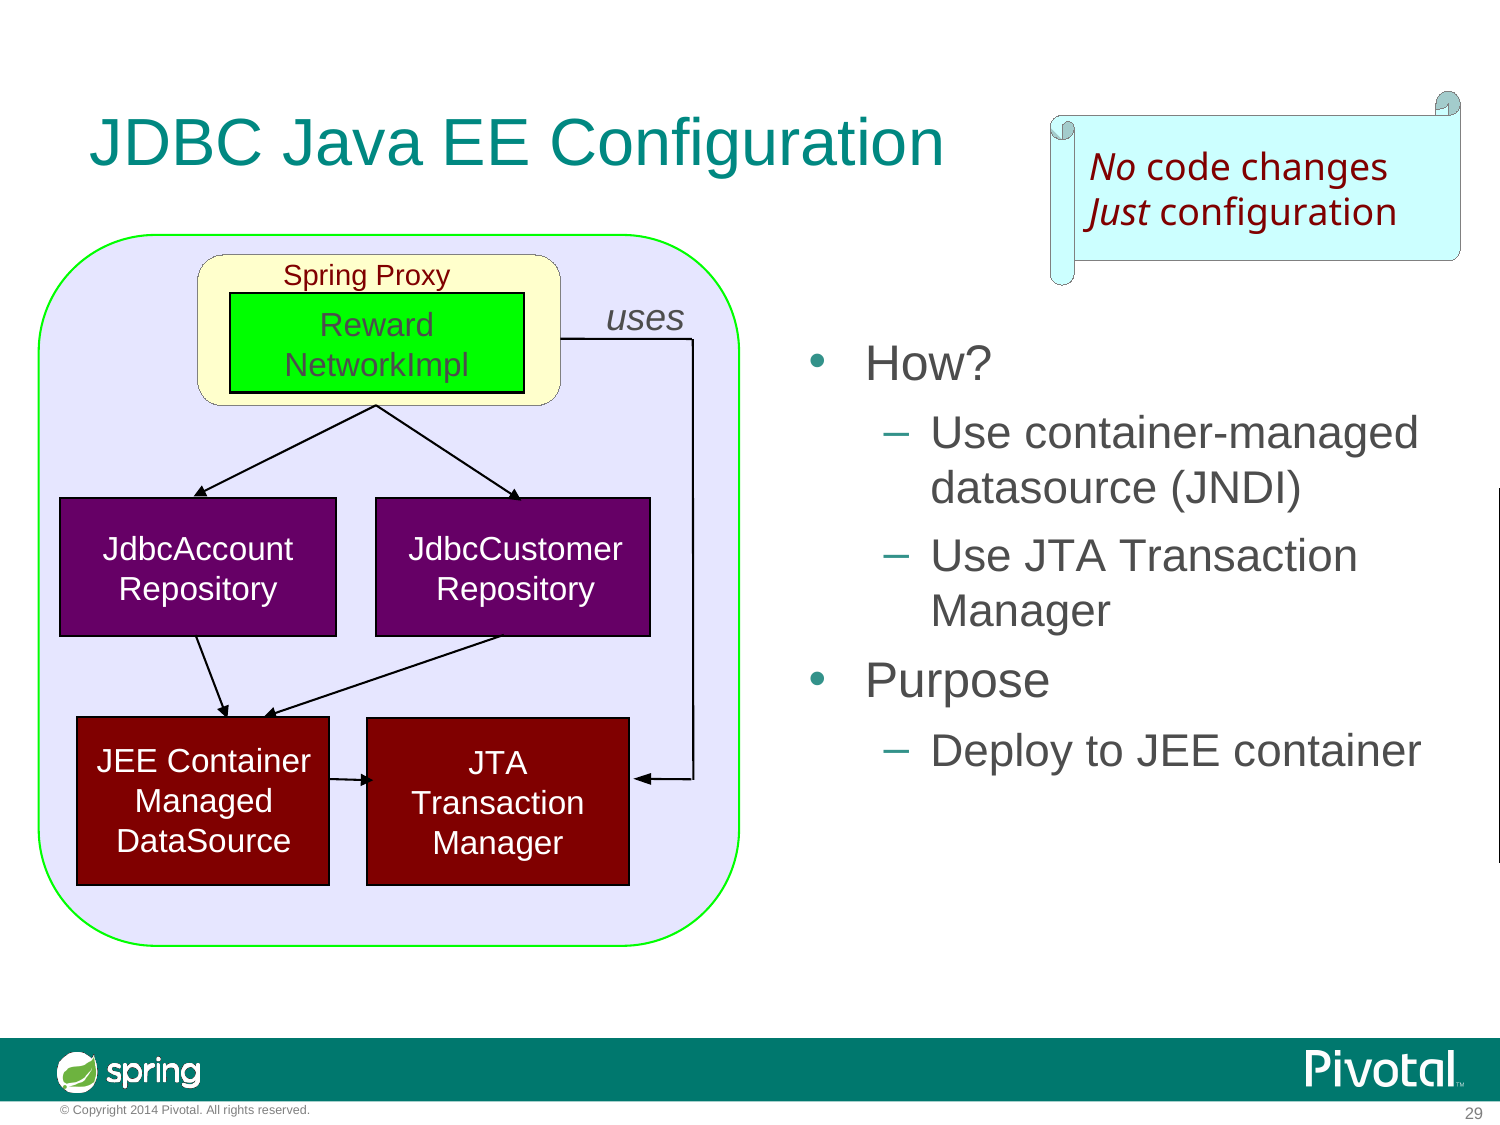

# JDBC Java EE Configuration
No code changes
Just configuration
Spring Proxy
uses
Reward
NetworkImpl
How?
Use container-managed datasource (JNDI)
Use JTA Transaction Manager
Purpose
Deploy to JEE container
JdbcAccount
Repository
JdbcCustomer
Repository
JEE Container
Managed DataSource
JTA
Transaction
Manager